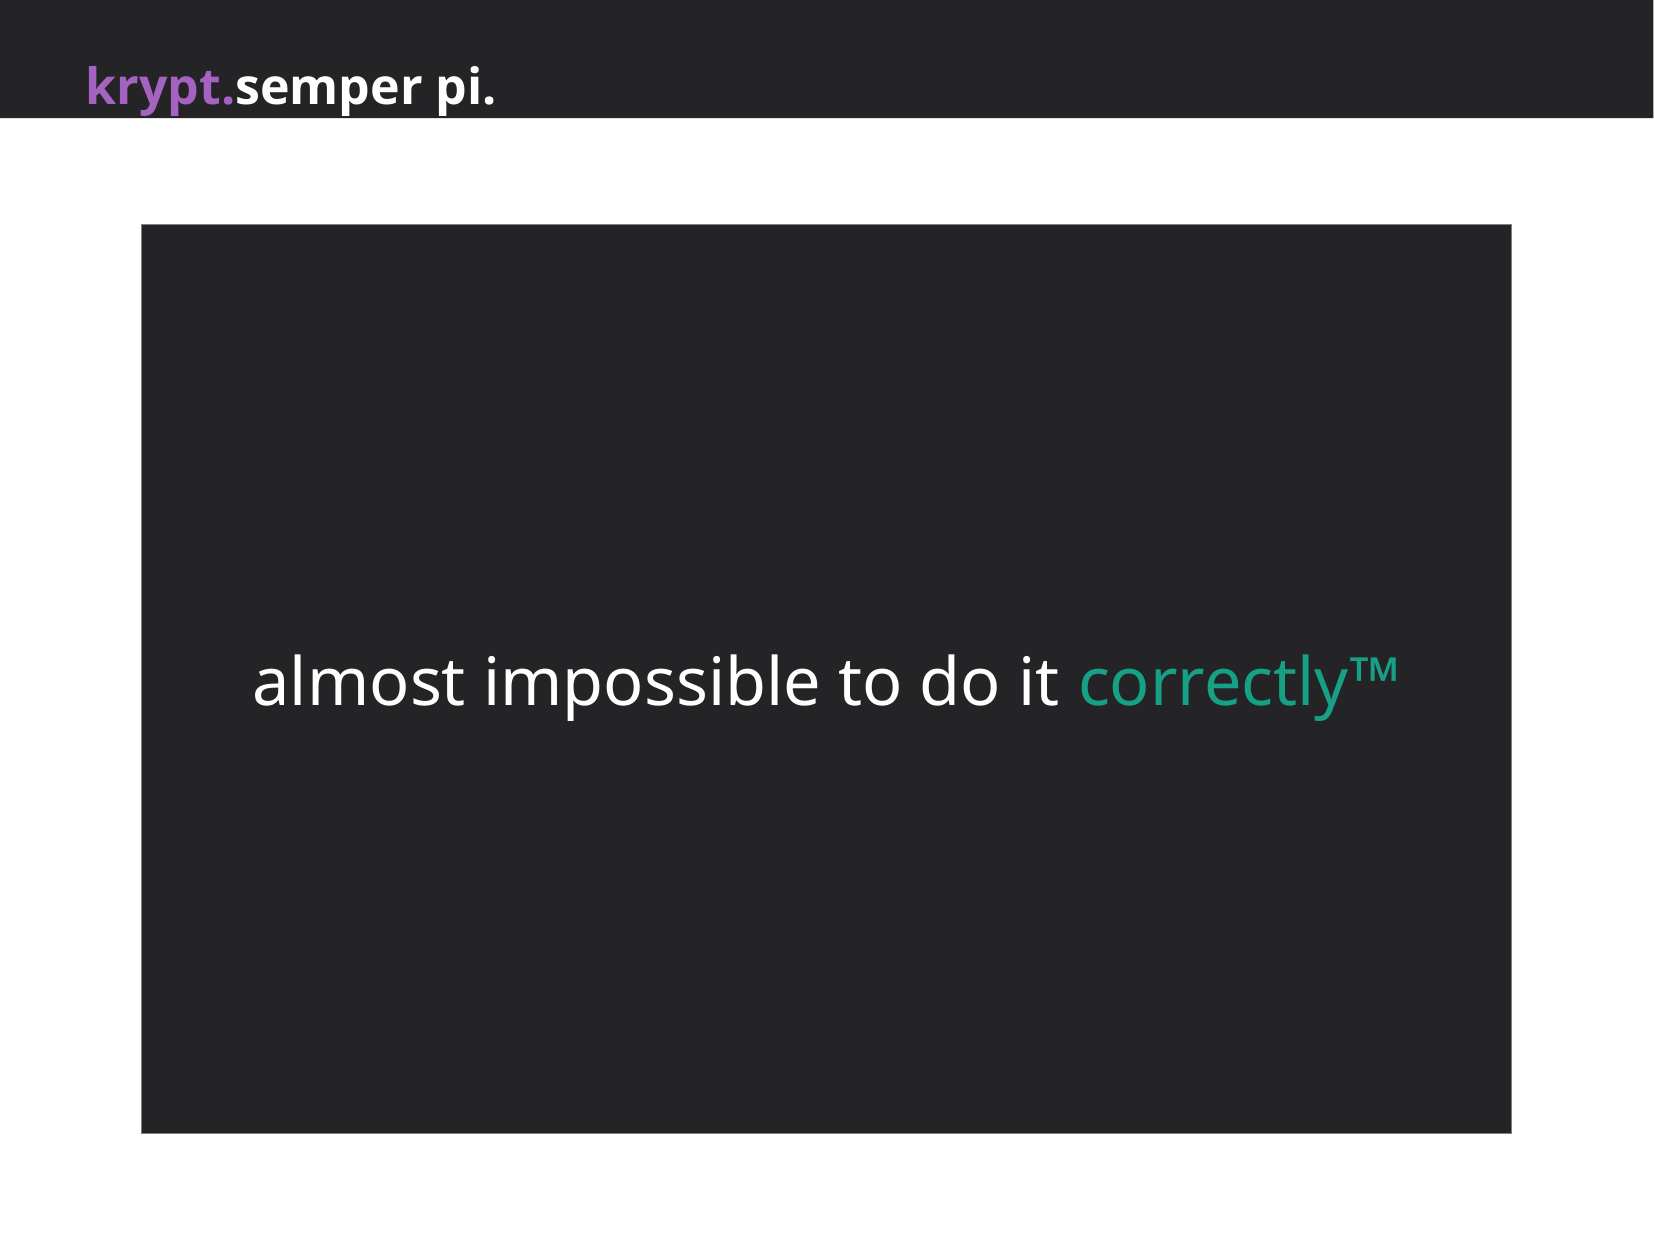

krypt.semper pi.
almost impossible to do it correctly™
krypt first of all is a framework